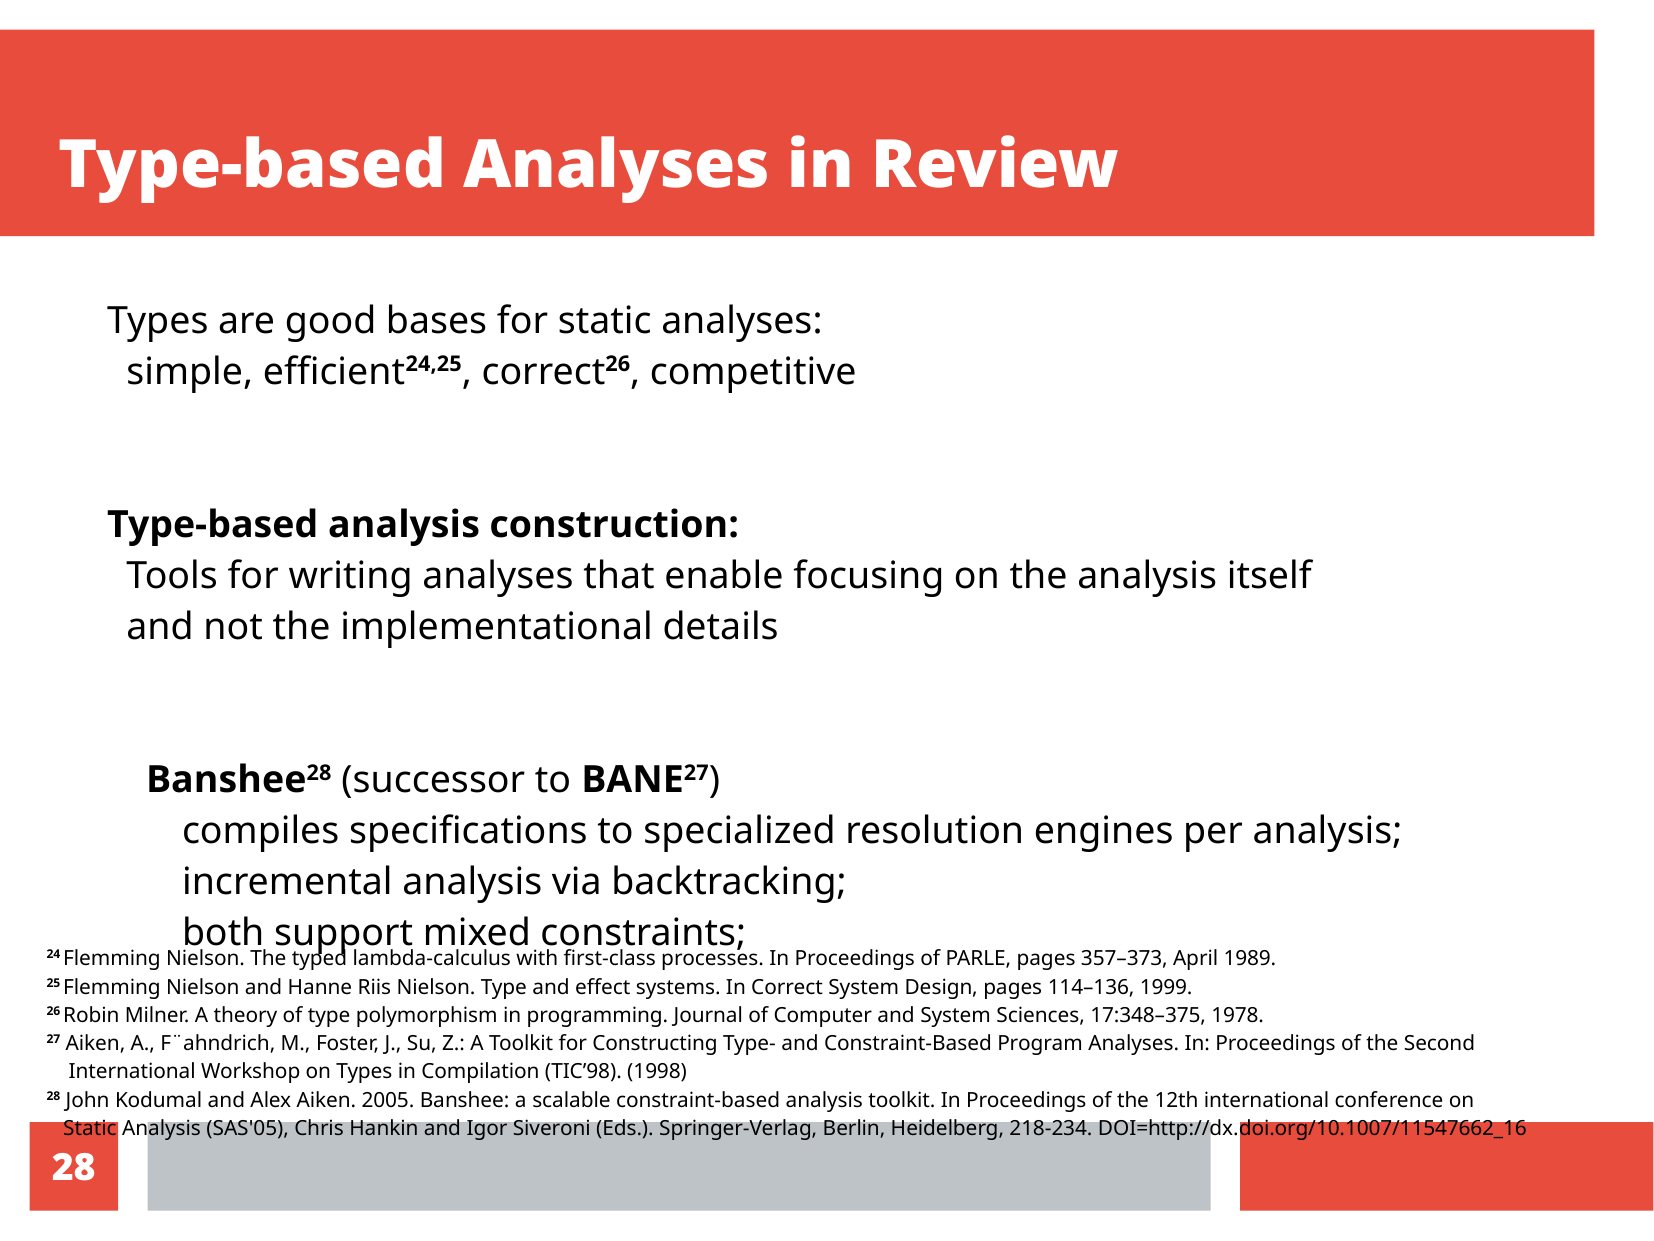

# Type-based Analyses in Review
Types are good bases for static analyses:
 simple, efficient24,25, correct26, competitive
Type-based analysis construction:
 Tools for writing analyses that enable focusing on the analysis itself
 and not the implementational details
 Banshee28 (successor to BANE27)
	compiles specifications to specialized resolution engines per analysis;
	incremental analysis via backtracking;
	both support mixed constraints;
24 Flemming Nielson. The typed lambda-calculus with first-class processes. In Proceedings of PARLE, pages 357–373, April 1989.
25 Flemming Nielson and Hanne Riis Nielson. Type and effect systems. In Correct System Design, pages 114–136, 1999.
26 Robin Milner. A theory of type polymorphism in programming. Journal of Computer and System Sciences, 17:348–375, 1978.
27 Aiken, A., F¨ahndrich, M., Foster, J., Su, Z.: A Toolkit for Constructing Type- and Constraint-Based Program Analyses. In: Proceedings of the Second
 International Workshop on Types in Compilation (TIC’98). (1998)
28 John Kodumal and Alex Aiken. 2005. Banshee: a scalable constraint-based analysis toolkit. In Proceedings of the 12th international conference on
 Static Analysis (SAS'05), Chris Hankin and Igor Siveroni (Eds.). Springer-Verlag, Berlin, Heidelberg, 218-234. DOI=http://dx.doi.org/10.1007/11547662_16
28